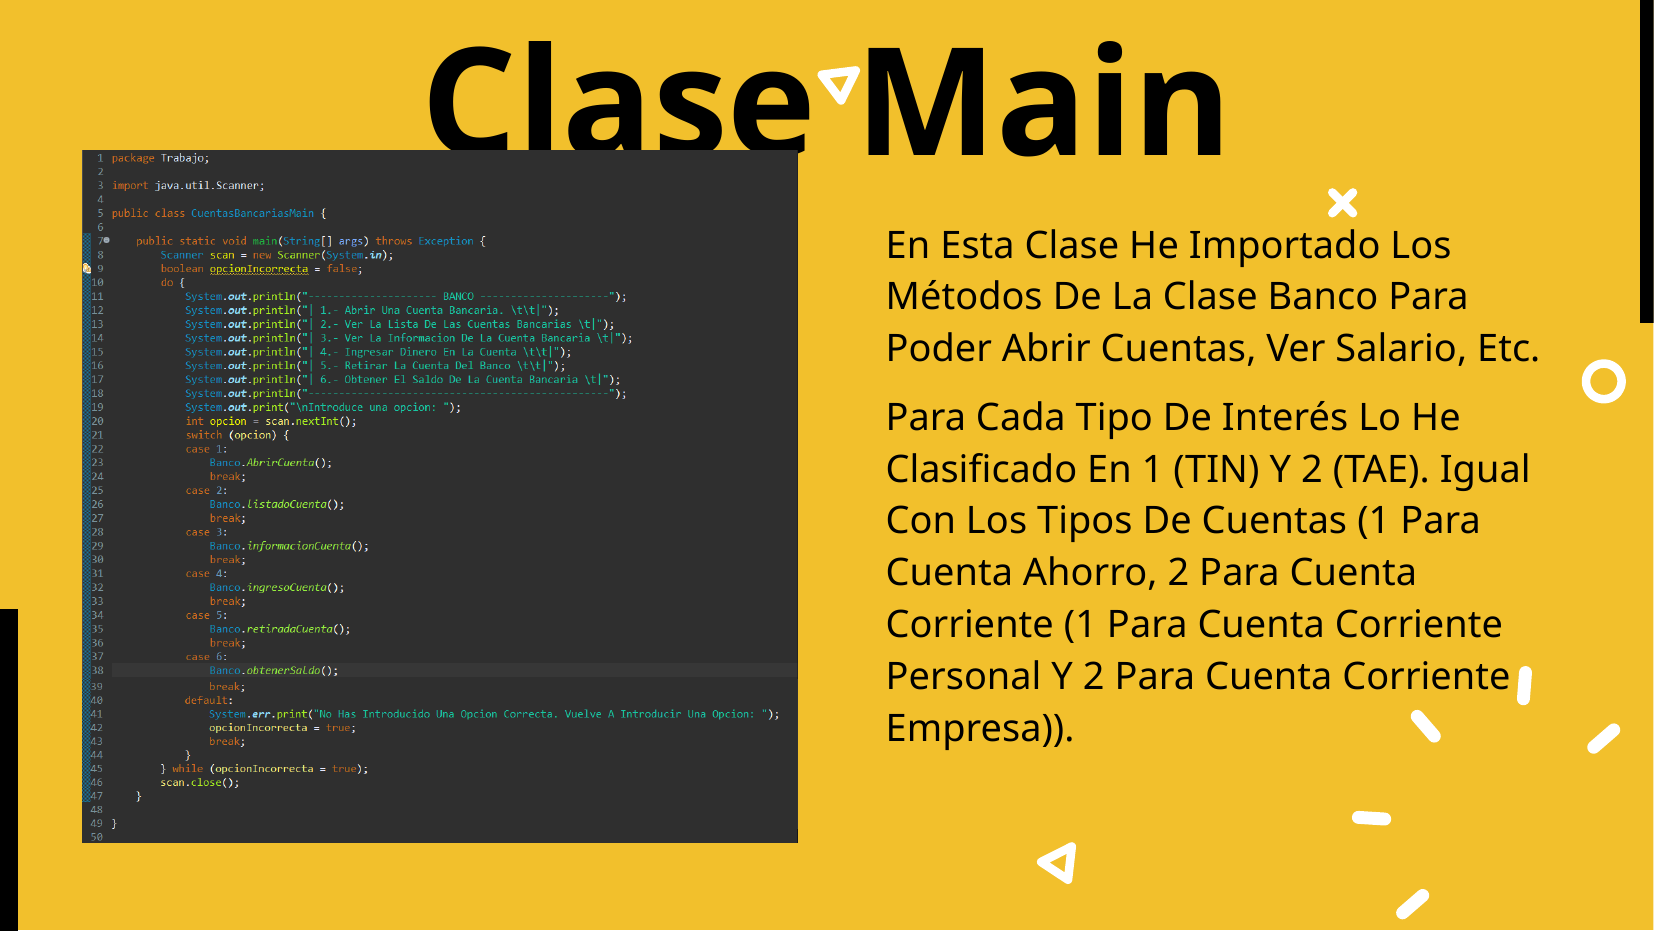

# Clase Main
En Esta Clase He Importado Los Métodos De La Clase Banco Para Poder Abrir Cuentas, Ver Salario, Etc.
Para Cada Tipo De Interés Lo He Clasificado En 1 (TIN) Y 2 (TAE). Igual Con Los Tipos De Cuentas (1 Para Cuenta Ahorro, 2 Para Cuenta Corriente (1 Para Cuenta Corriente Personal Y 2 Para Cuenta Corriente Empresa)).